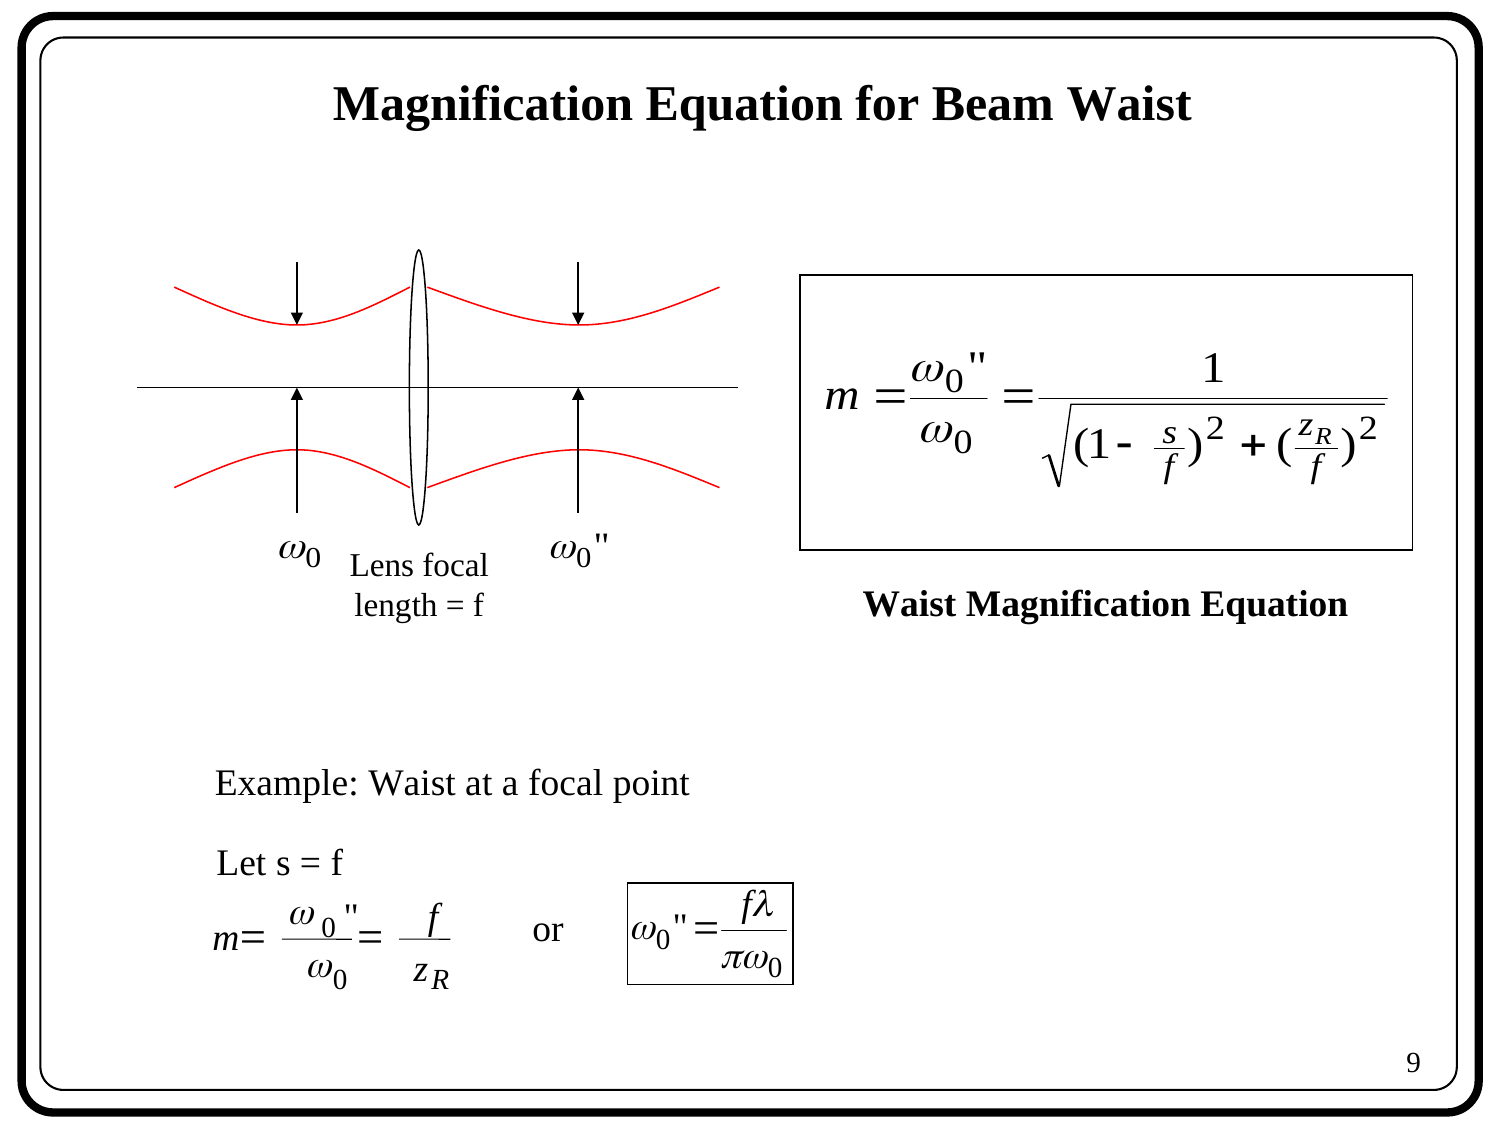

# Magnification Equation for Beam Waist
Lens focal
length = f
Waist Magnification Equation
Example: Waist at a focal point
Let s = f
or

"
f
0



z
 0
R
m